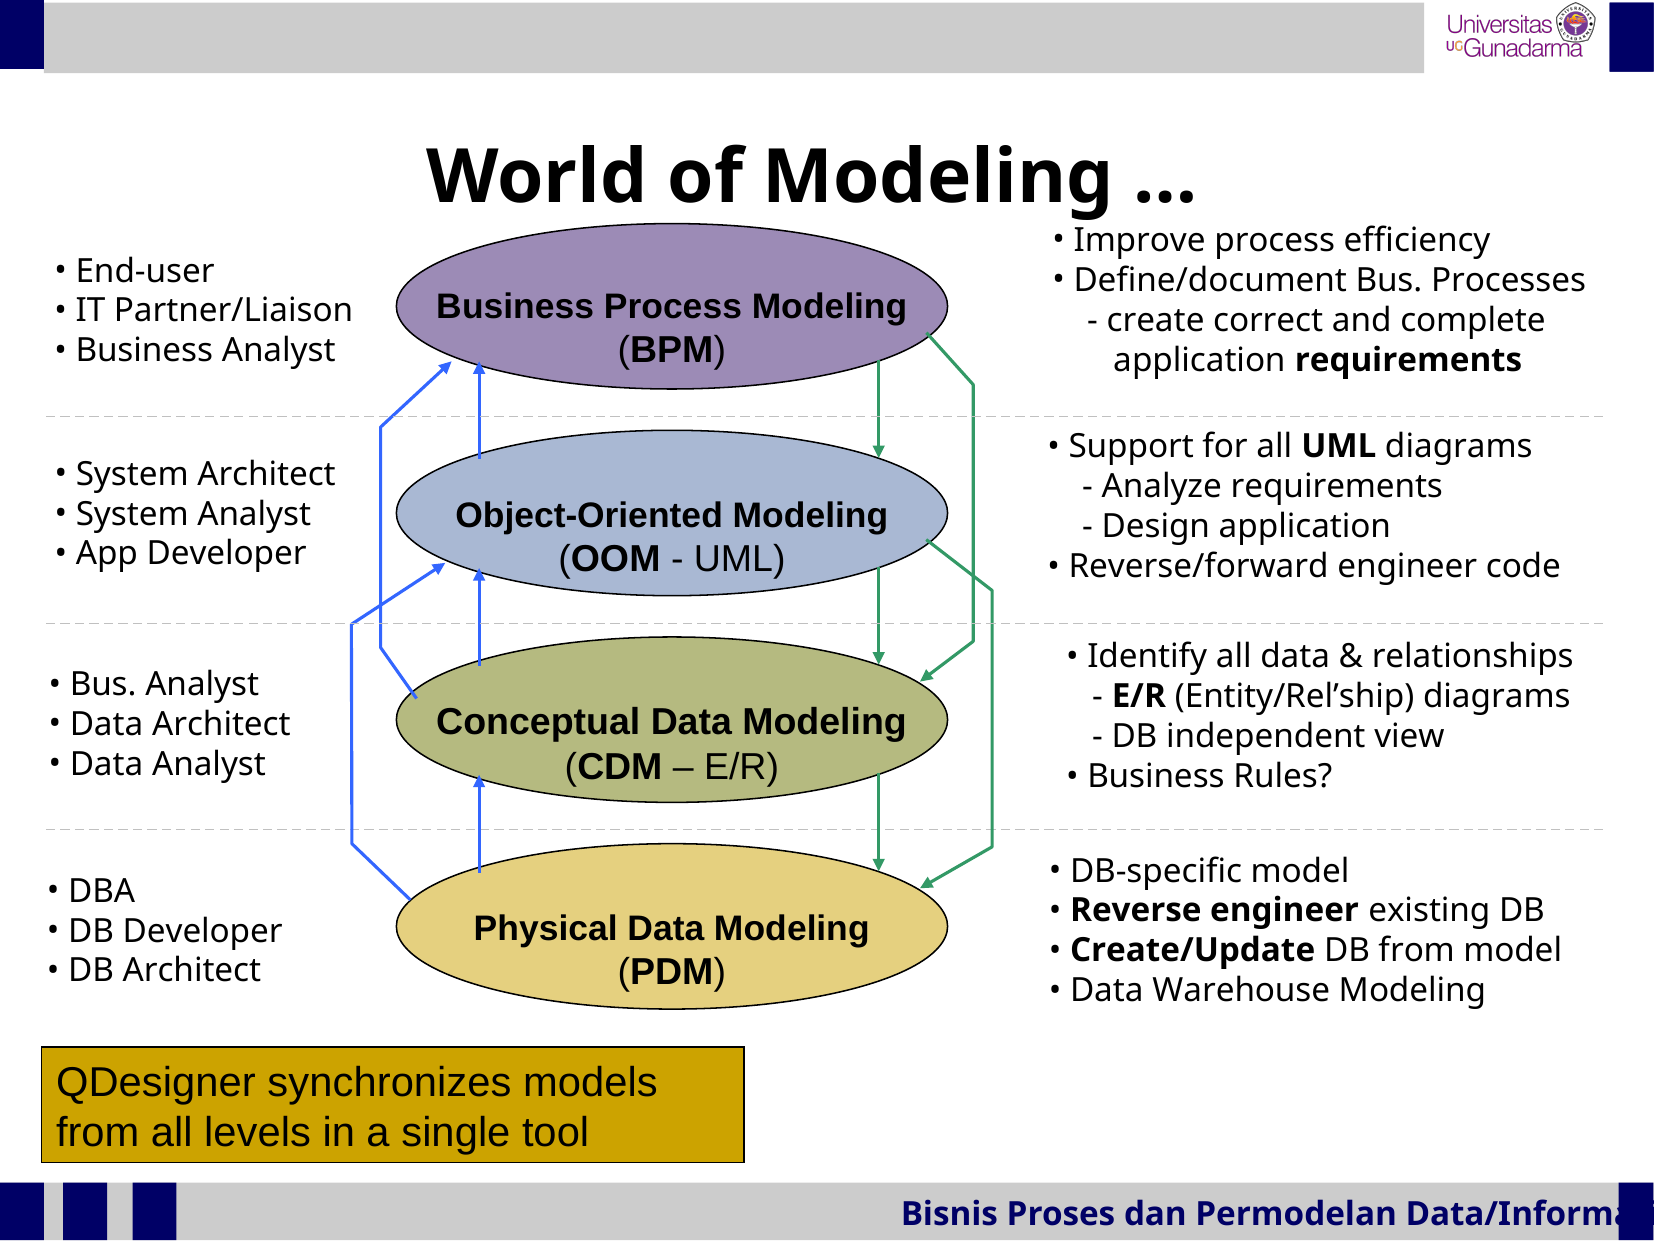

# World of Modeling …
 Improve process efficiency
 Define/document Bus. Processes
 - create correct and complete
 application requirements
Business Process Modeling
(BPM)
 End-user
 IT Partner/Liaison
 Business Analyst
 Support for all UML diagrams
 - Analyze requirements
 - Design application
 Reverse/forward engineer code
Object-Oriented Modeling
(OOM - UML)
 System Architect
 System Analyst
 App Developer
 Identify all data & relationships
 - E/R (Entity/Rel’ship) diagrams
 - DB independent view
 Business Rules?
Conceptual Data Modeling
(CDM – E/R)
 Bus. Analyst
 Data Architect
 Data Analyst
 DB-specific model
 Reverse engineer existing DB
 Create/Update DB from model
 Data Warehouse Modeling
Physical Data Modeling
(PDM)
 DBA
 DB Developer
 DB Architect
QDesigner synchronizes models from all levels in a single tool